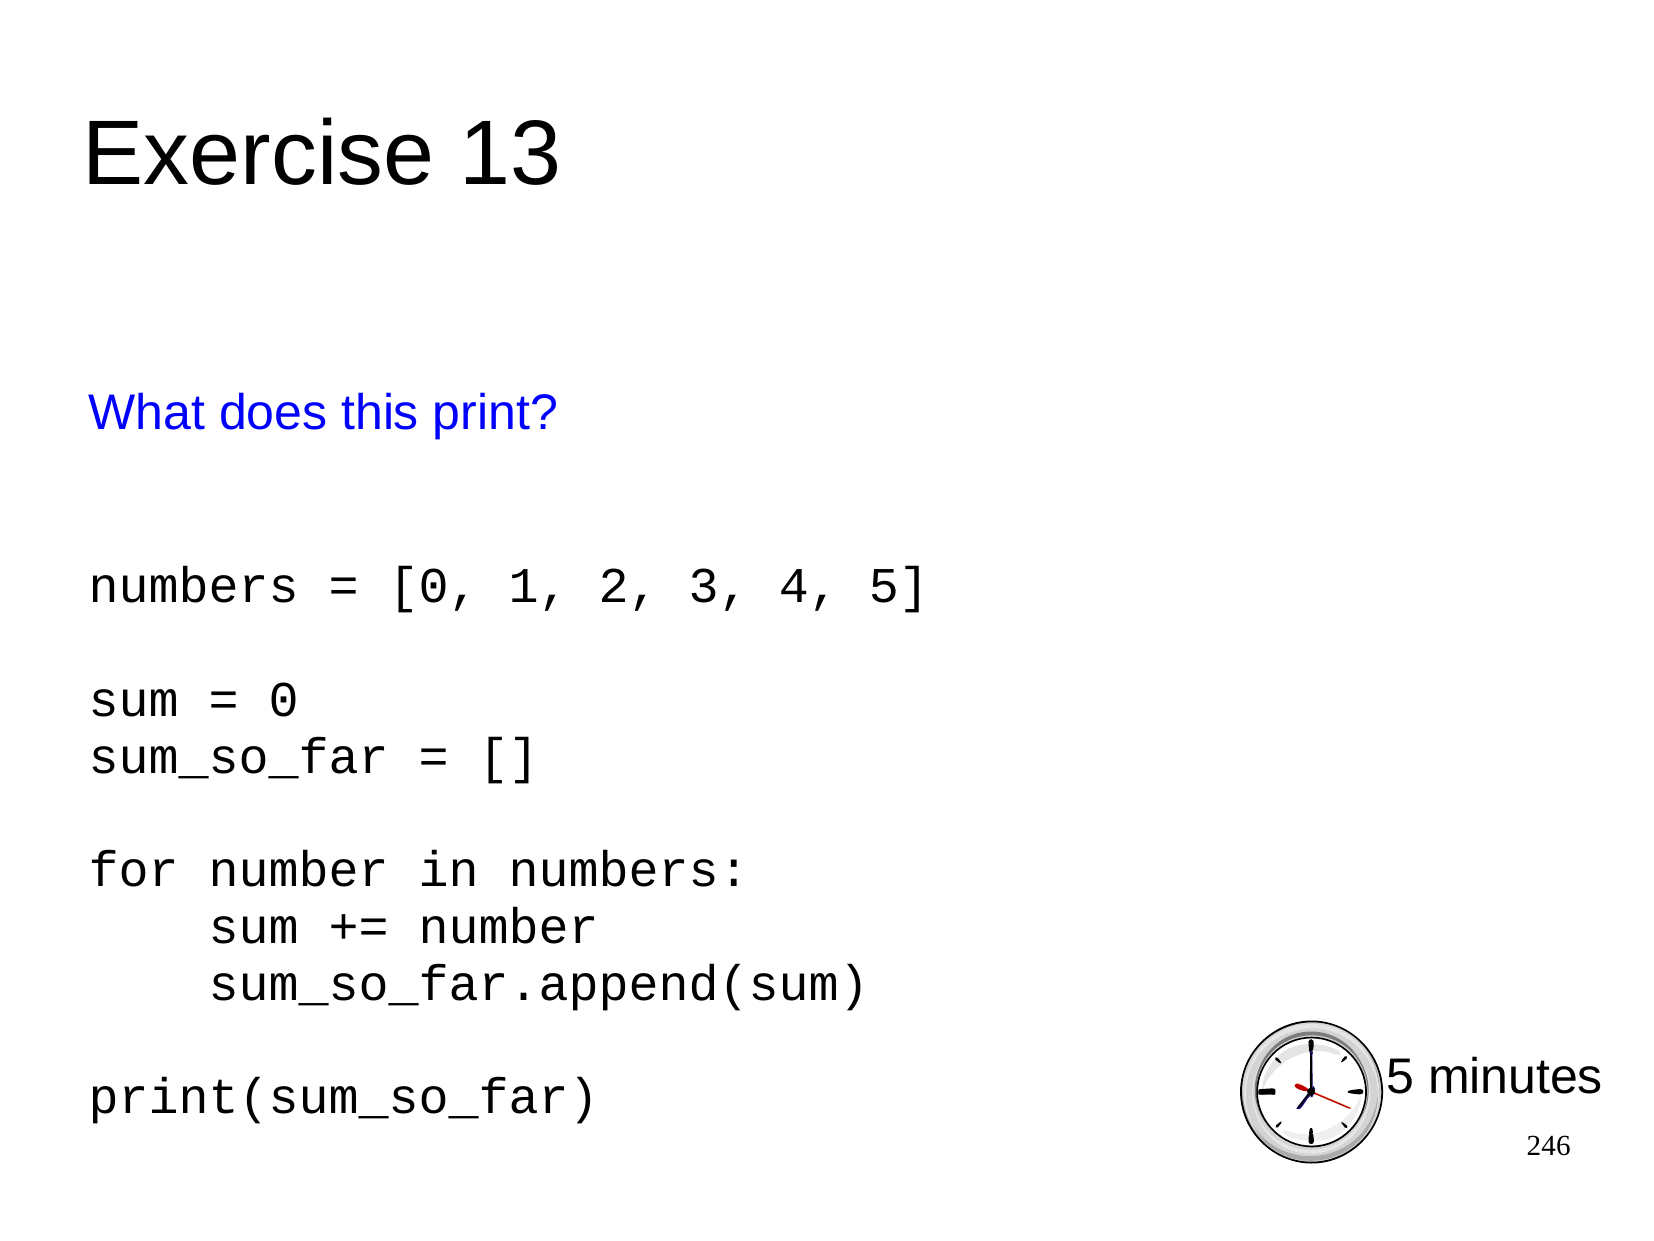

# Exercise 13
What does this print?
numbers = [0, 1, 2, 3, 4, 5]
sum = 0
sum_so_far = []
for number in numbers:
 sum += number
 sum_so_far.append(sum)
print(sum_so_far)
5 minutes
246